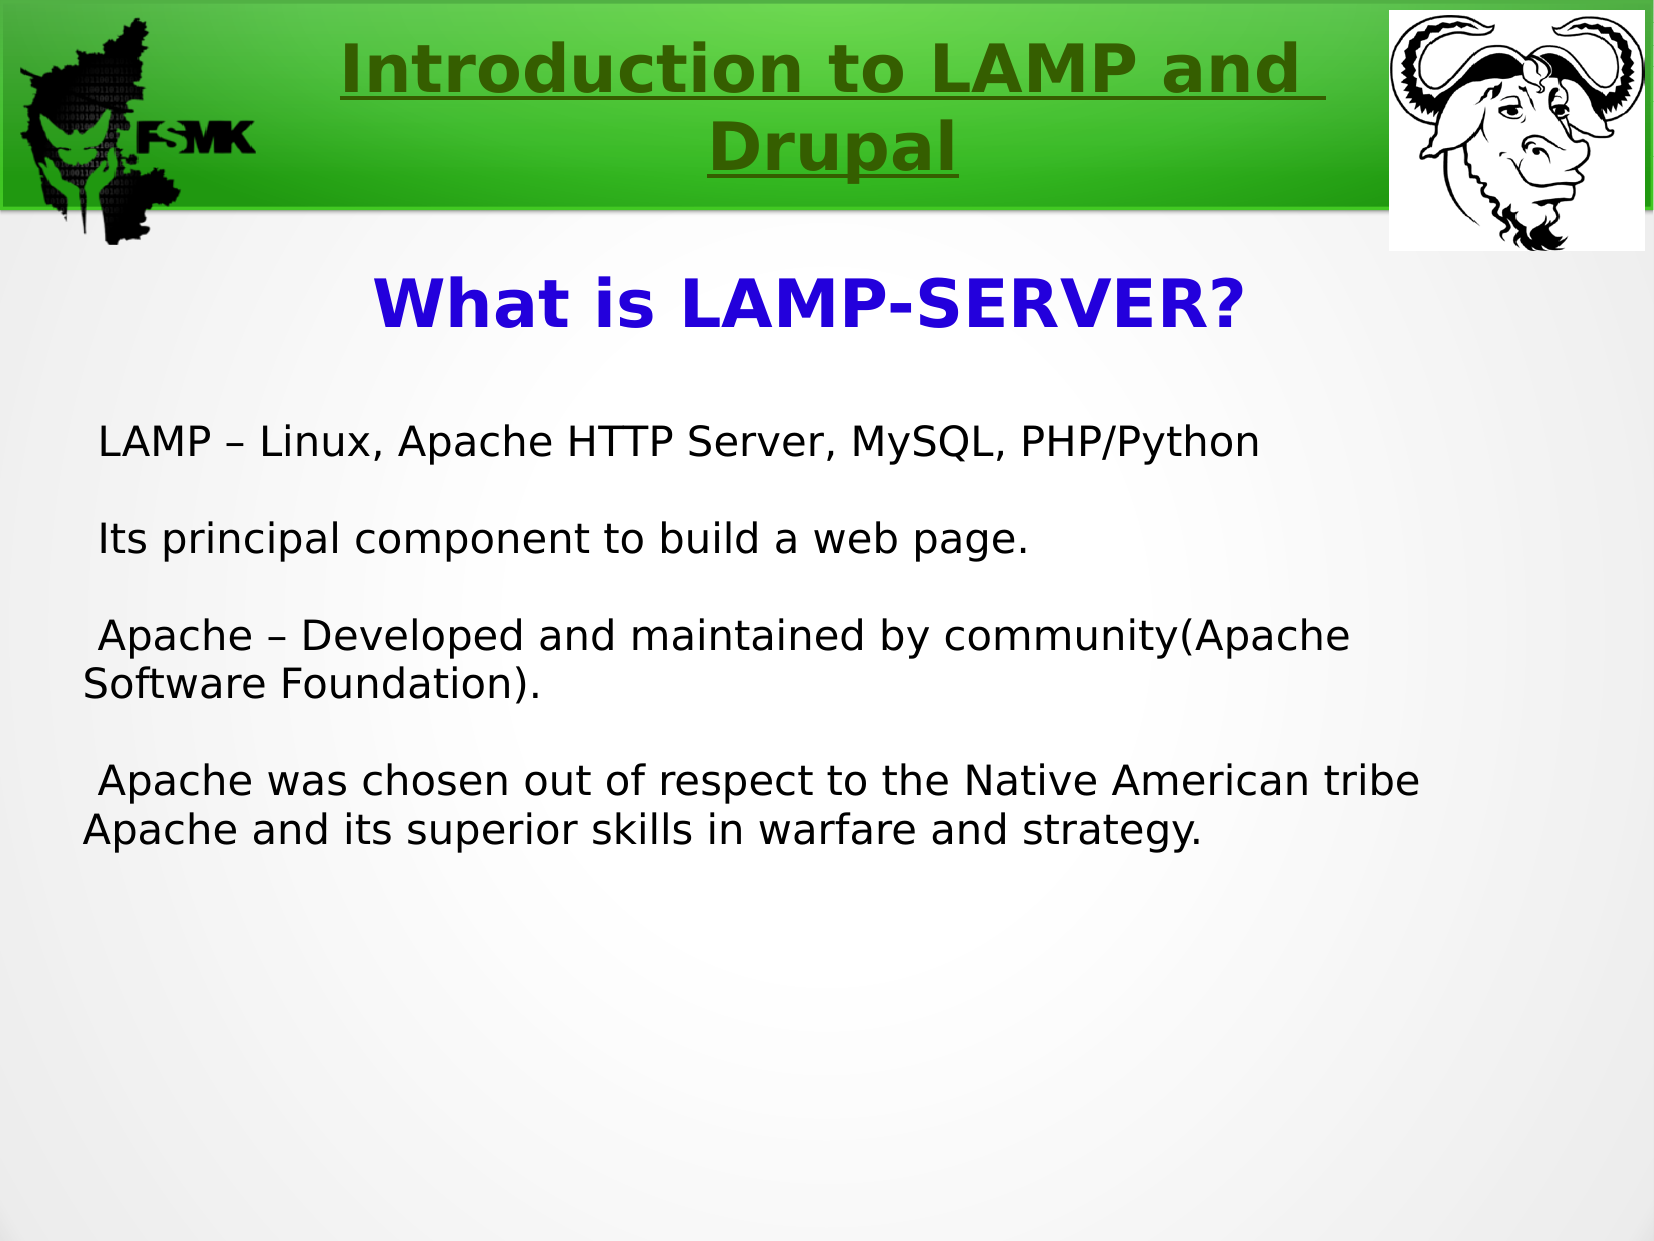

# Introduction to LAMP and Drupal
What is LAMP-SERVER?
LAMP – Linux, Apache HTTP Server, MySQL, PHP/Python
Its principal component to build a web page.
Apache – Developed and maintained by community(Apache Software Foundation).
Apache was chosen out of respect to the Native American tribe Apache and its superior skills in warfare and strategy.